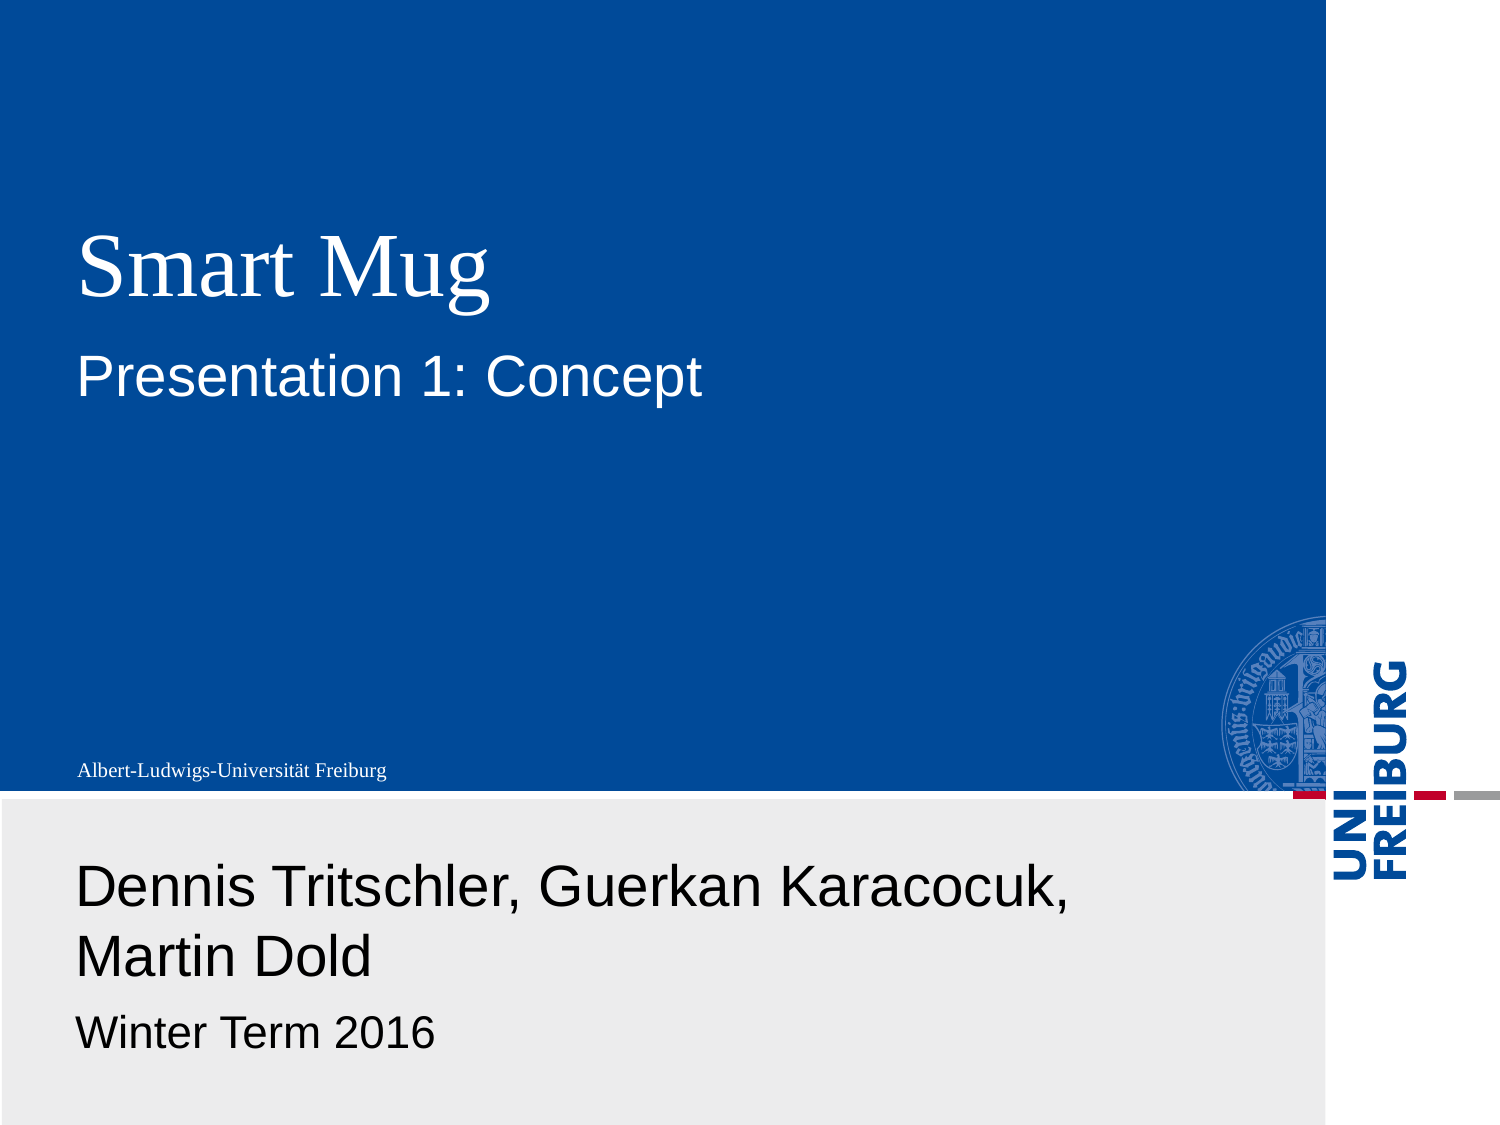

# Smart Mug
Presentation 1: Concept
Dennis Tritschler, Guerkan Karacocuk, Martin Dold
Winter Term 2016